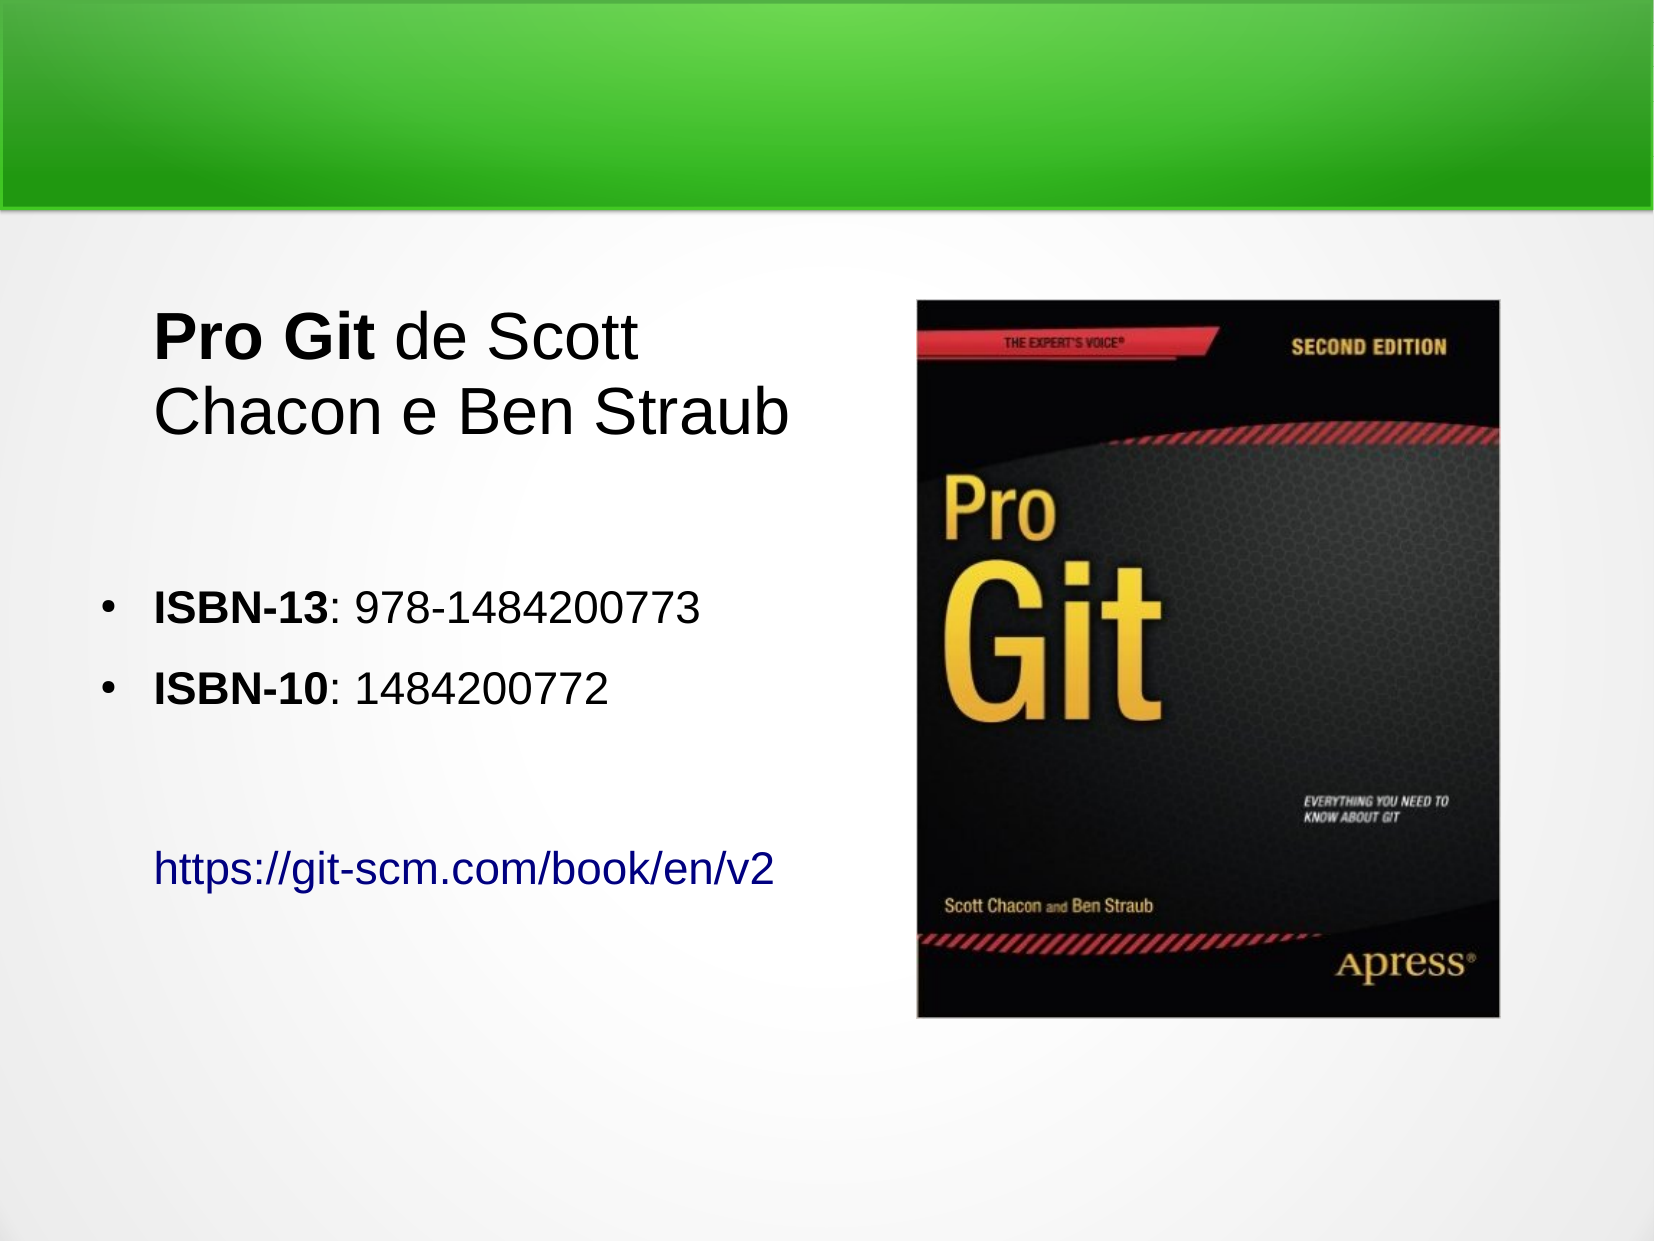

#
Pro Git de Scott Chacon e Ben Straub
ISBN-13: 978-1484200773
ISBN-10: 1484200772
https://git-scm.com/book/en/v2